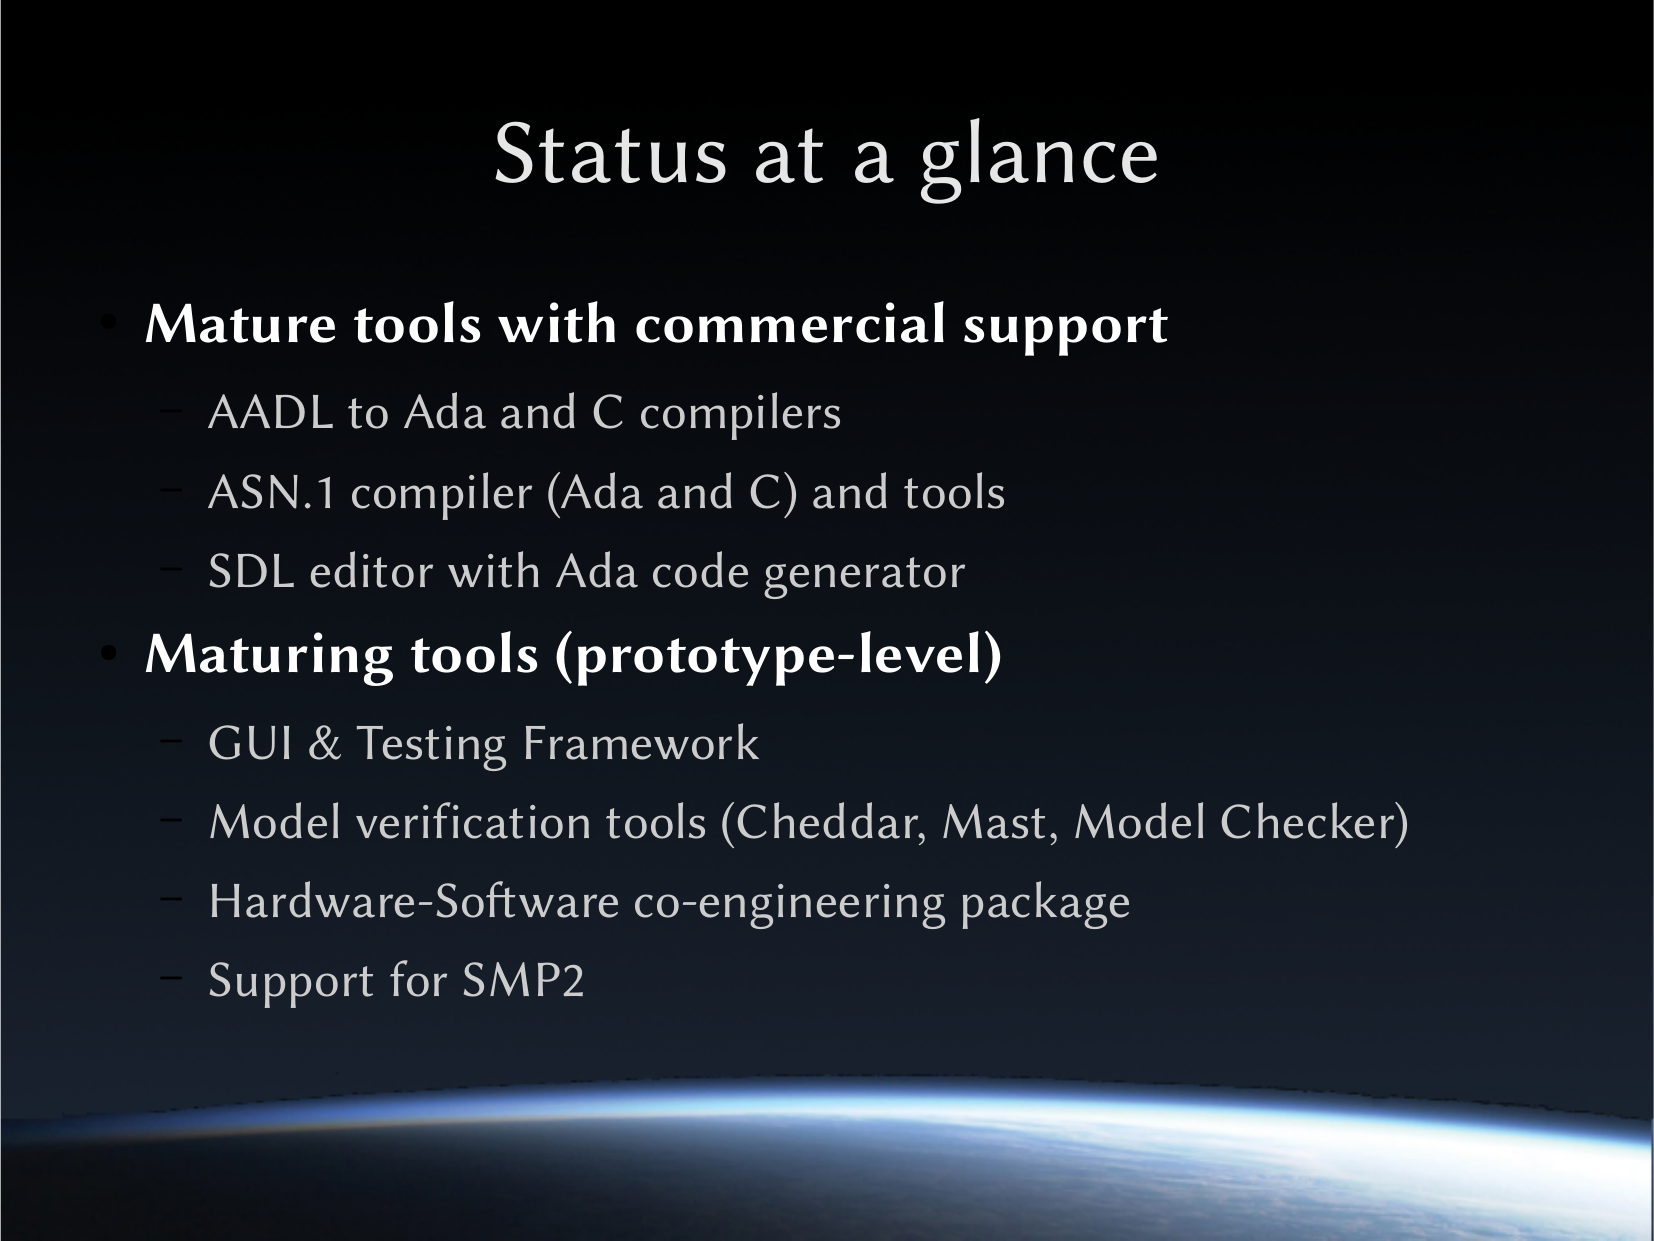

# Status at a glance
Mature tools with commercial support
AADL to Ada and C compilers
ASN.1 compiler (Ada and C) and tools
SDL editor with Ada code generator
Maturing tools (prototype-level)
GUI & Testing Framework
Model verification tools (Cheddar, Mast, Model Checker)
Hardware-Software co-engineering package
Support for SMP2